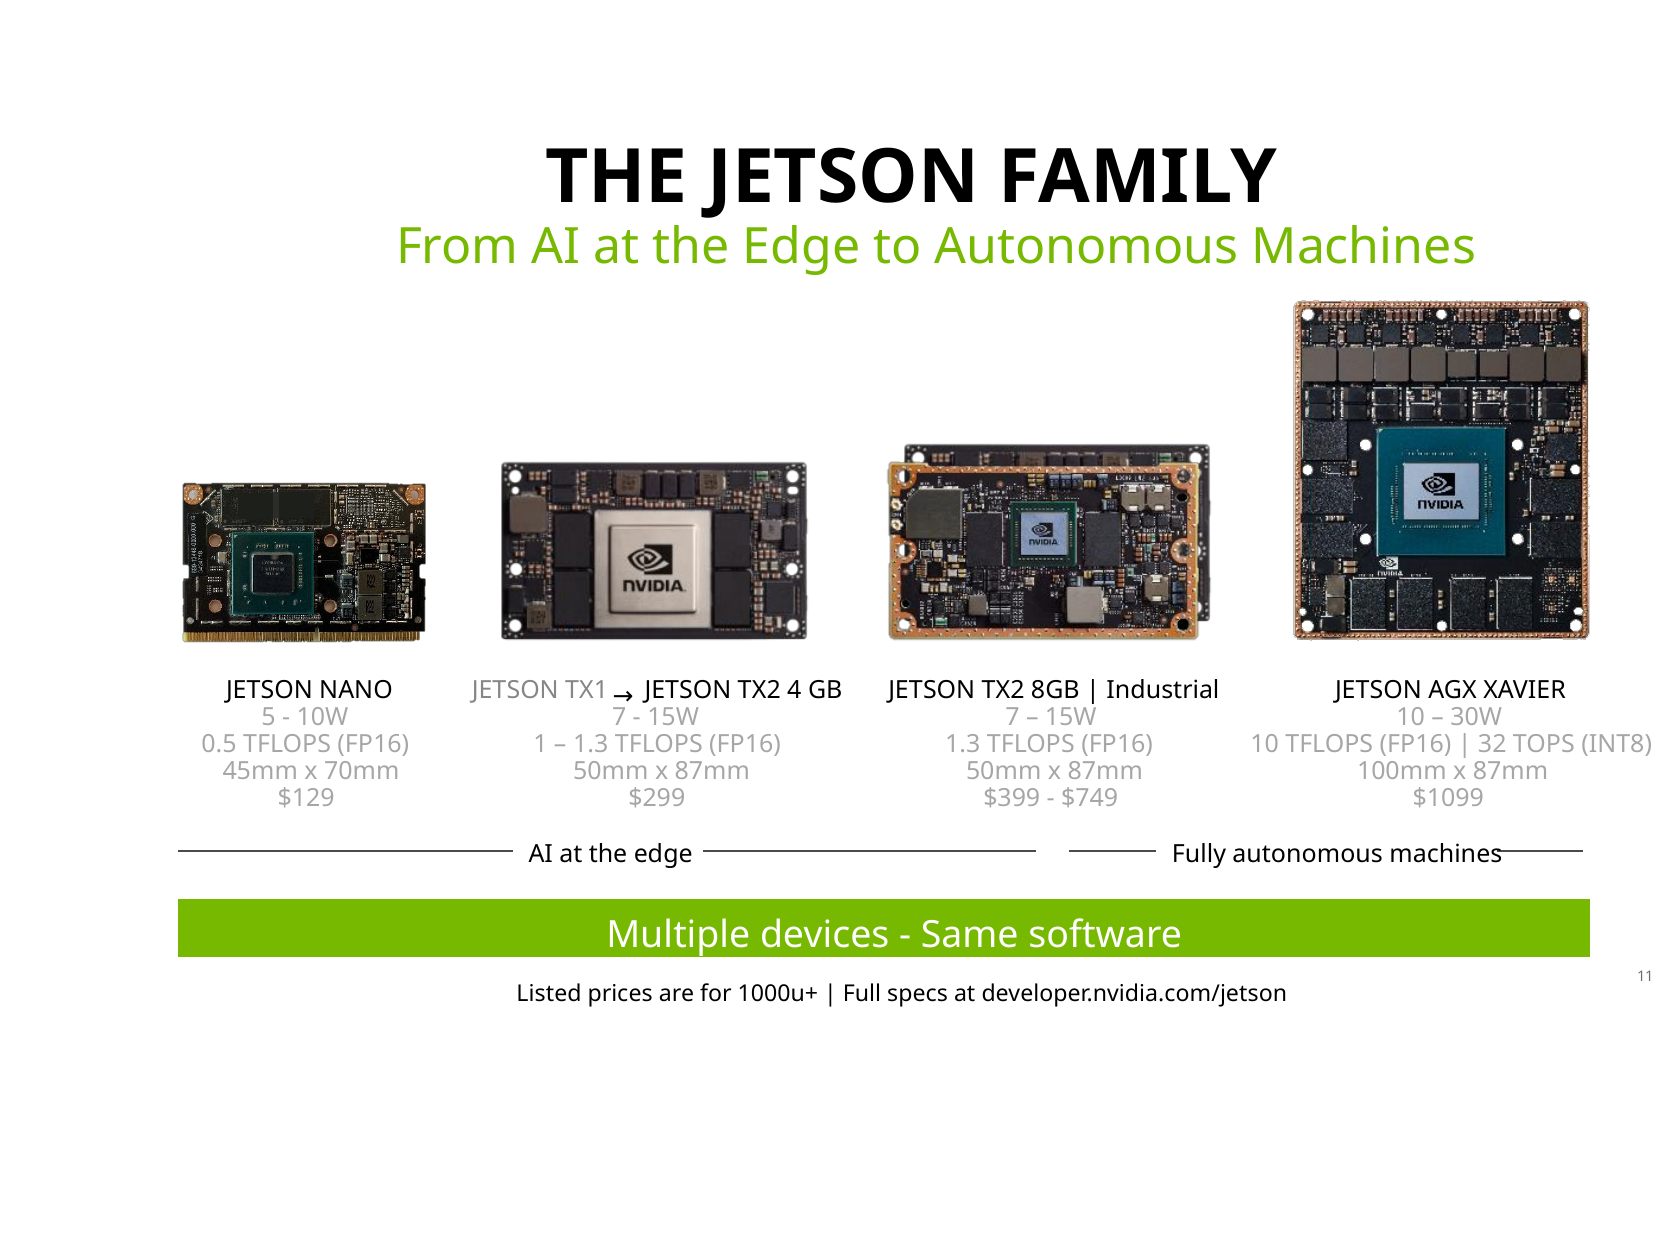

THE JETSON FAMILY
From AI at the Edge to Autonomous Machines
JETSON TX1
JETSON TX2 4 GB
JETSON TX2 8GB | Industrial
JETSON AGX XAVIER
JETSON NANO
→
7 - 15W
7 – 15W
10 – 30W
5 - 10W
1 – 1.3 TFLOPS (FP16)
1.3 TFLOPS (FP16)
10 TFLOPS (FP16) | 32 TOPS (INT8)
0.5 TFLOPS (FP16)
50mm x 87mm
50mm x 87mm
100mm x 87mm
45mm x 70mm
$299
$399 - $749
$1099
$129
AI at the edge
Fully autonomous machines
Multiple devices - Same software
11
Listed prices are for 1000u+ | Full specs at developer.nvidia.com/jetson